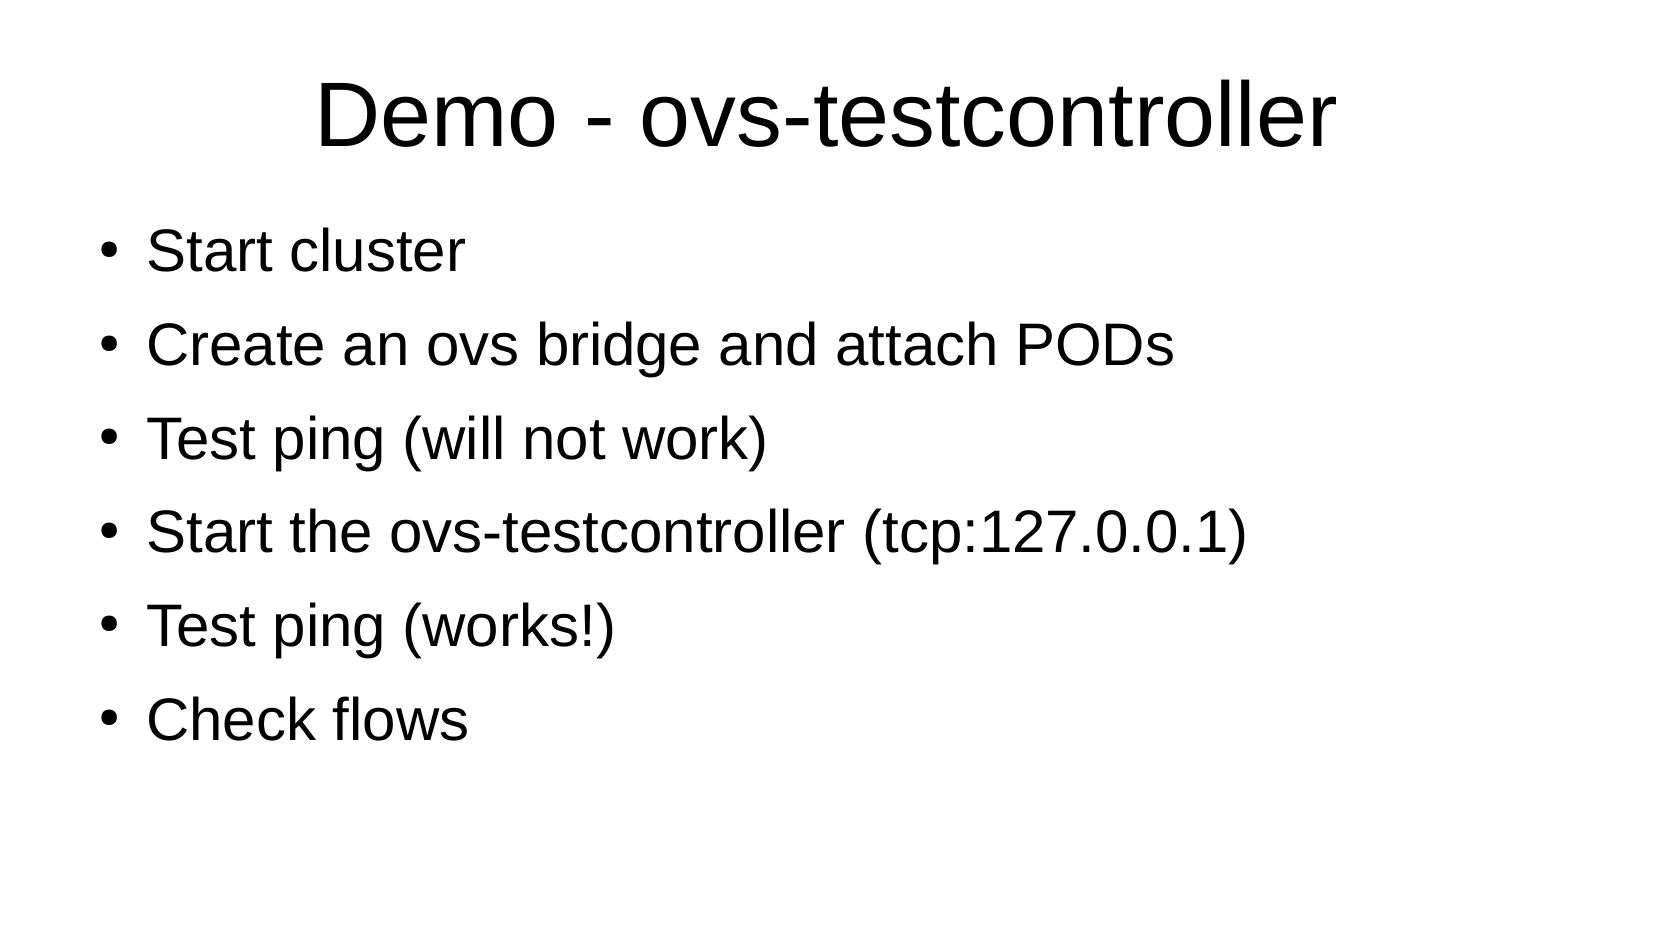

# Demo - ovs-testcontroller
Start cluster
Create an ovs bridge and attach PODs
Test ping (will not work)
Start the ovs-testcontroller (tcp:127.0.0.1)
Test ping (works!)
Check flows